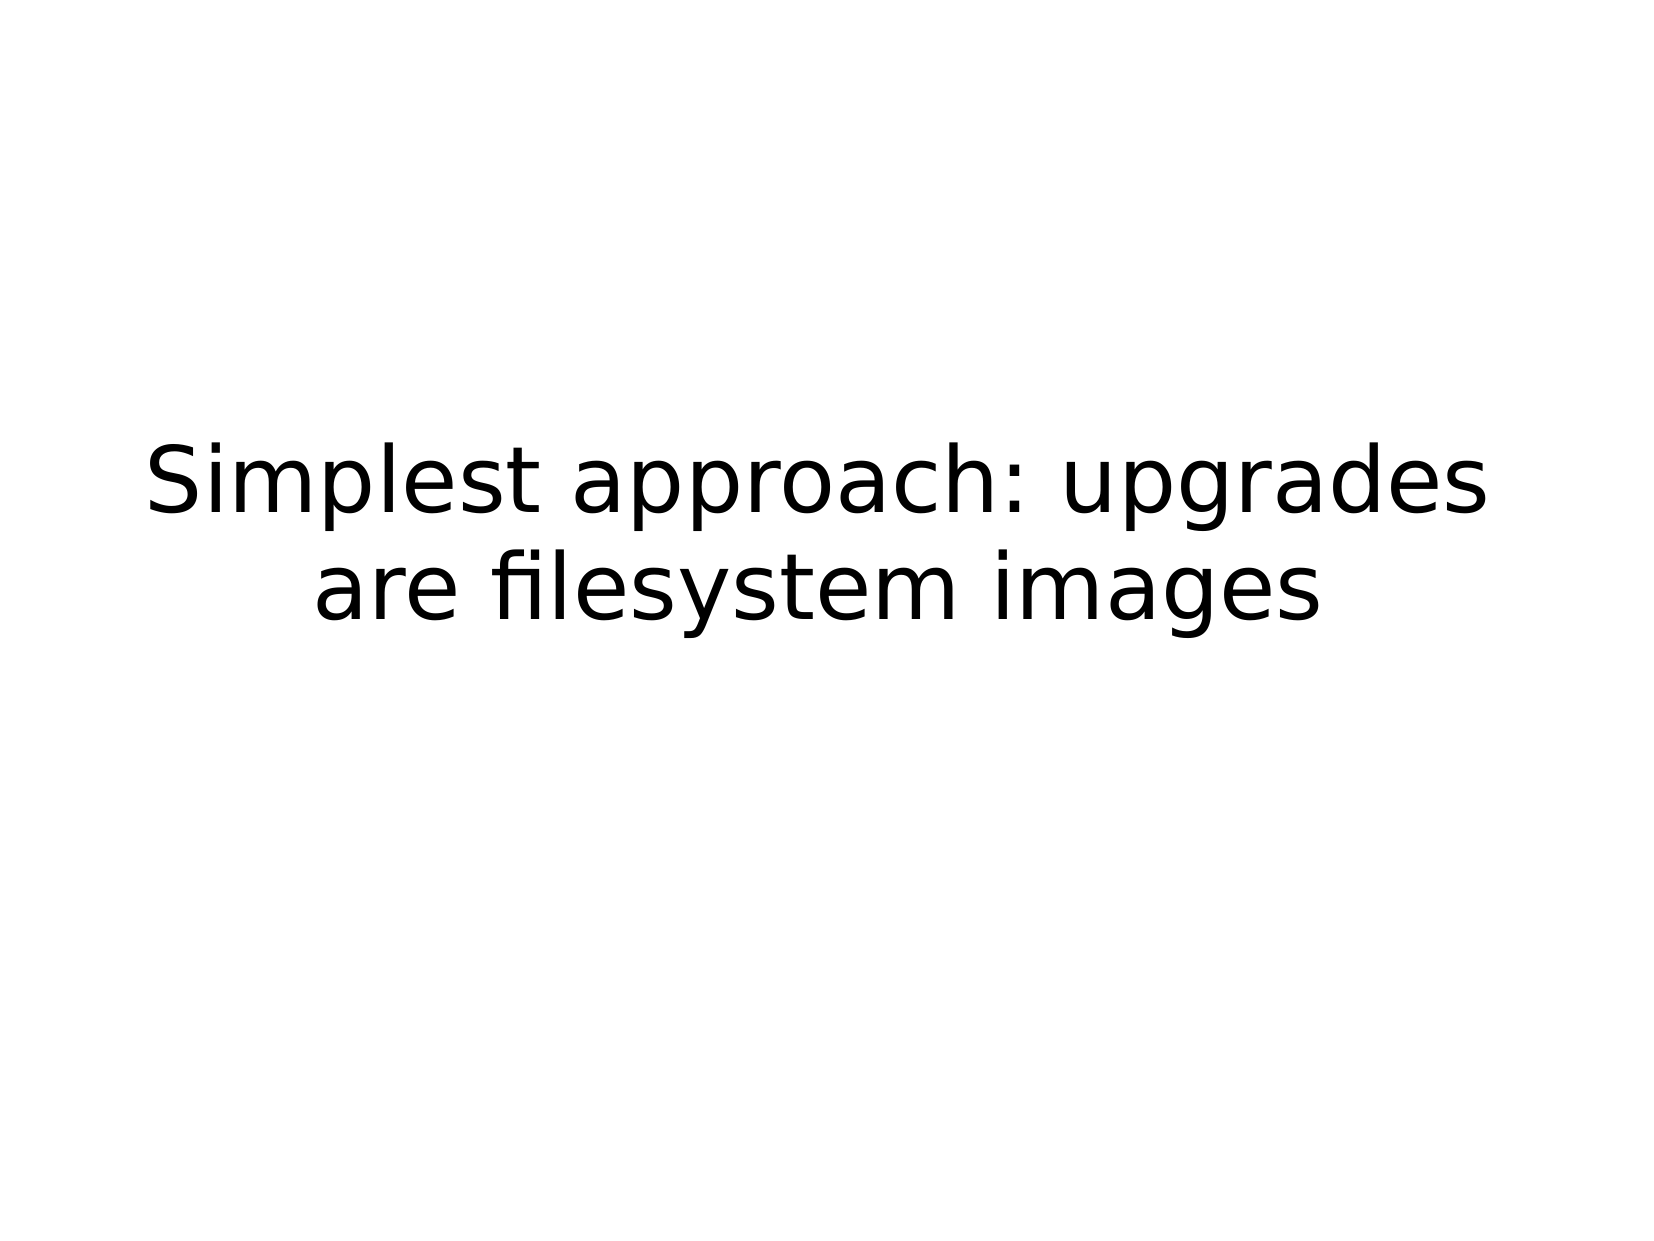

# Simplest approach: upgrades are filesystem images